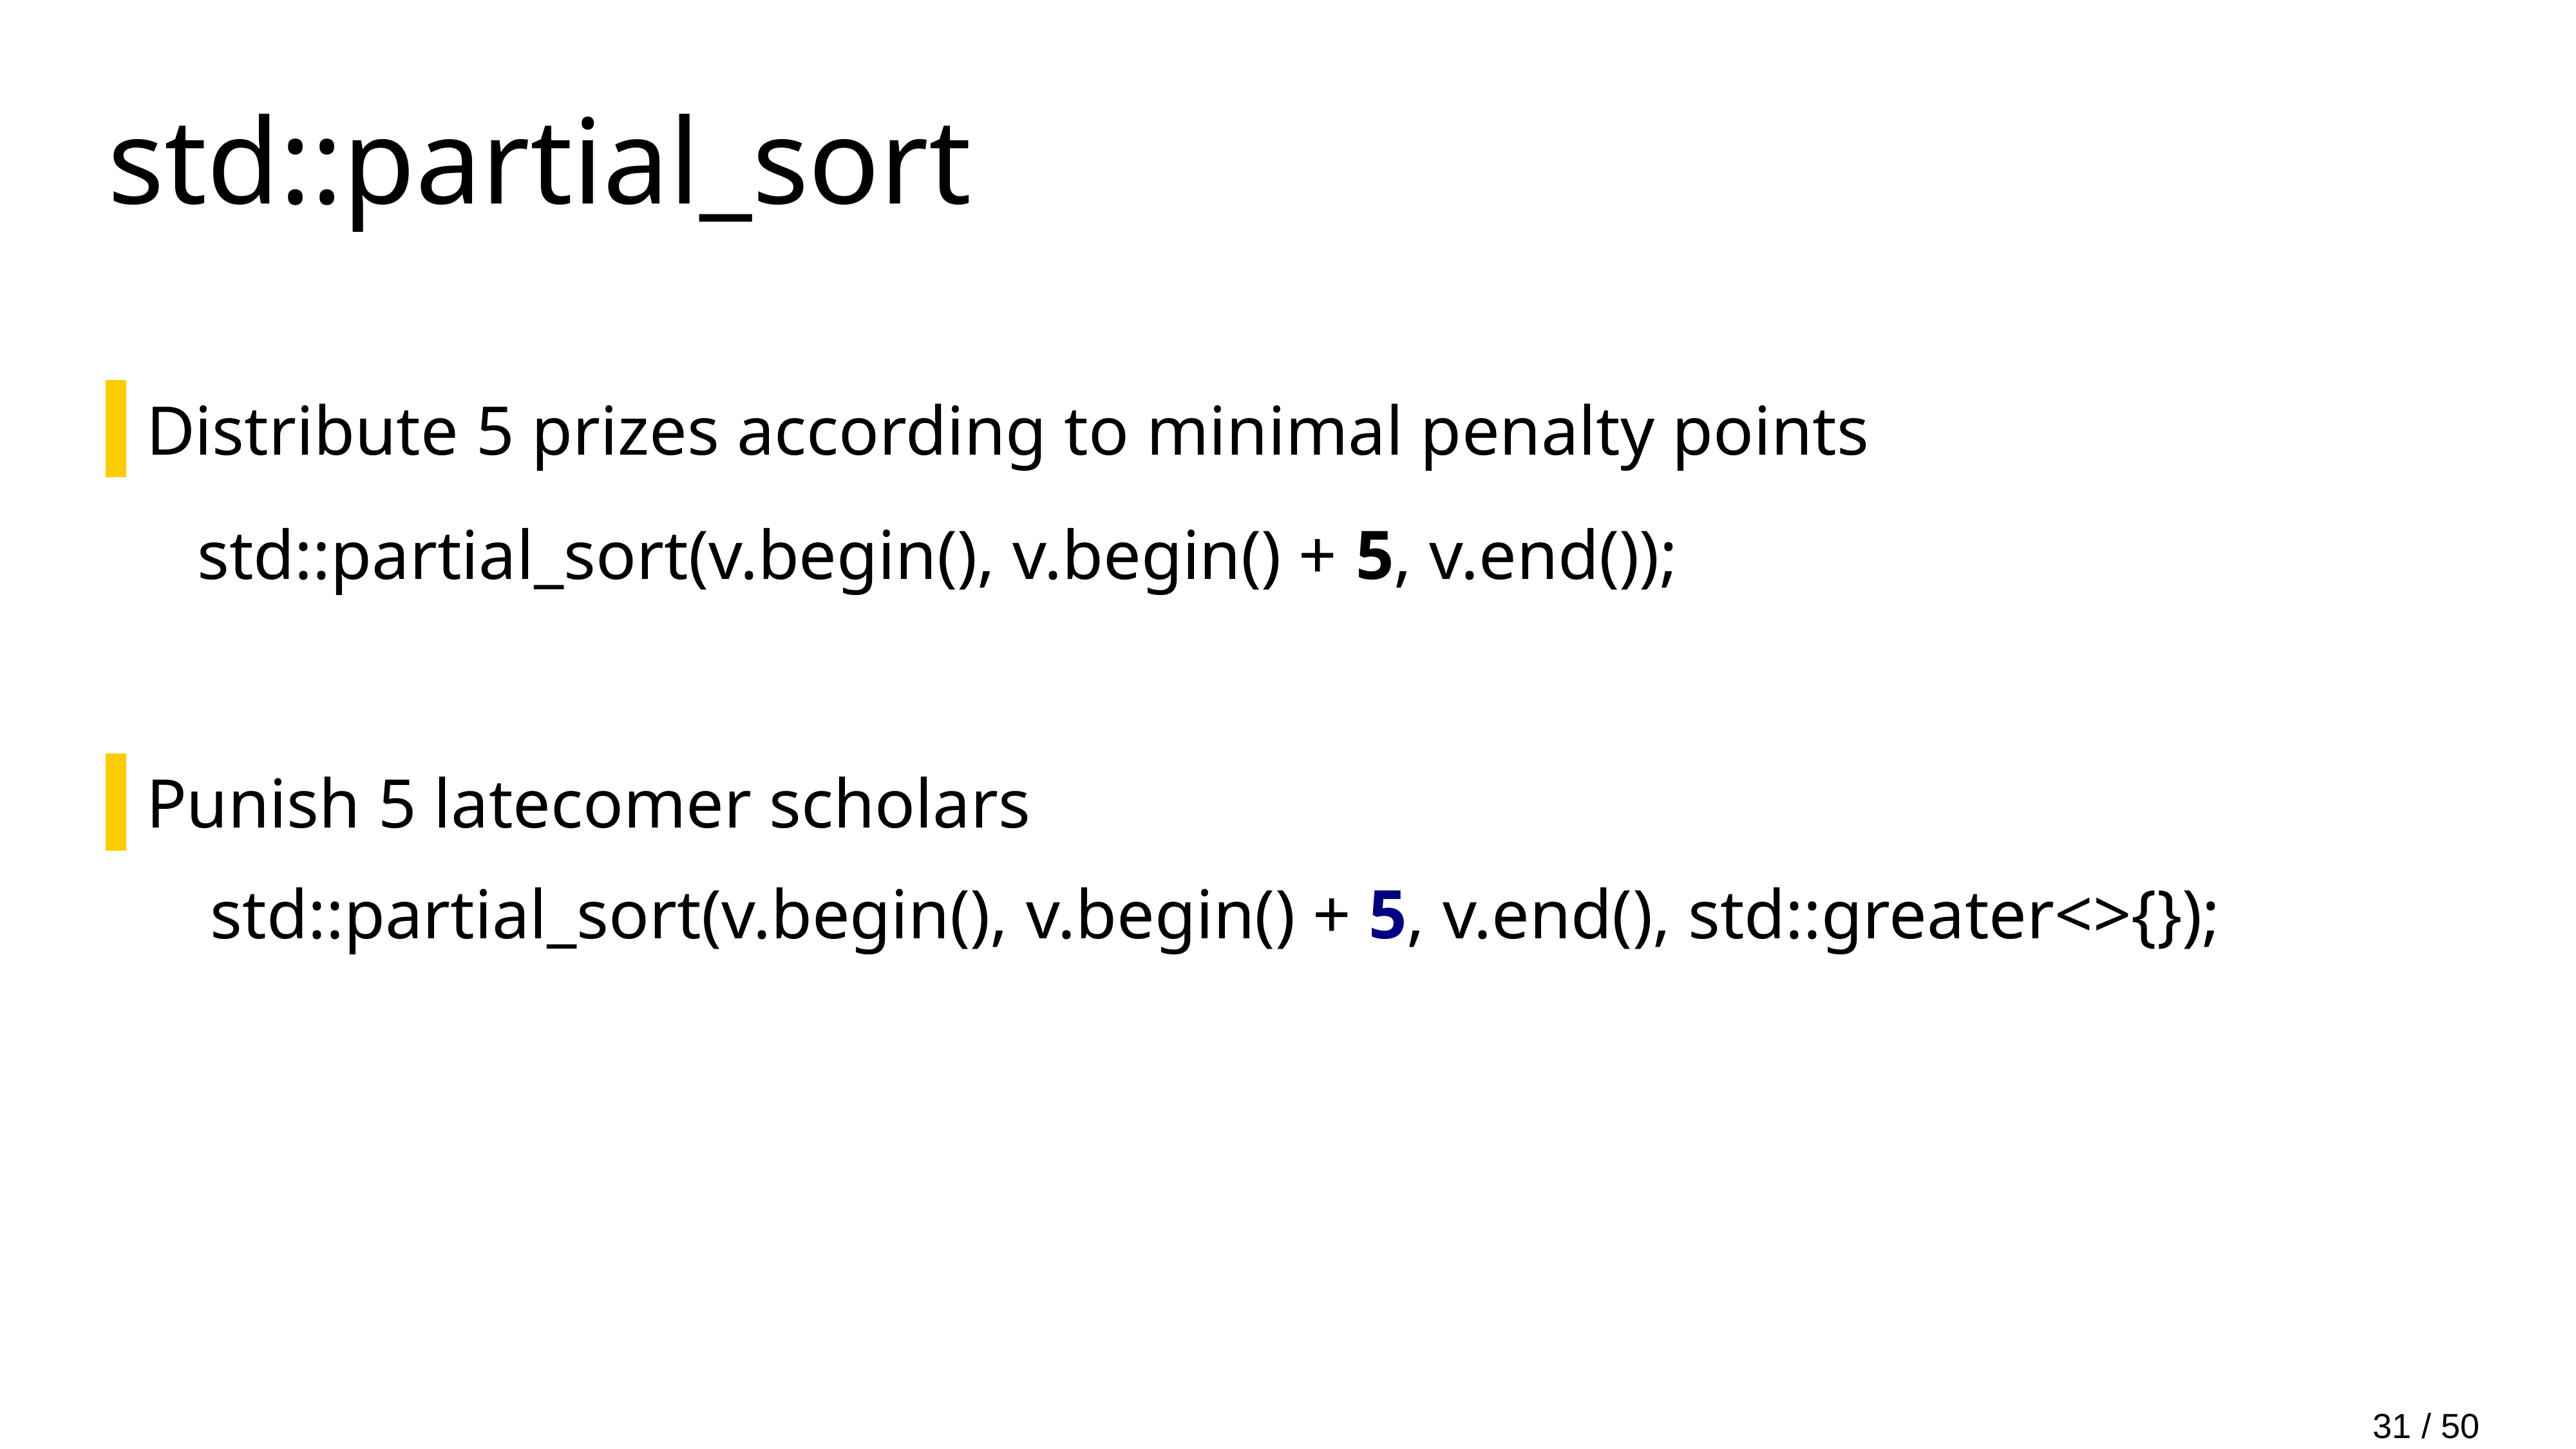

# std::partial_sort
 Distribute 5 prizes according to minimal penalty points
std::partial_sort(v.begin(), v.begin() + 5, v.end());
 Punish 5 latecomer scholars
 std::partial_sort(v.begin(), v.begin() + 5, v.end(), std::greater<>{});